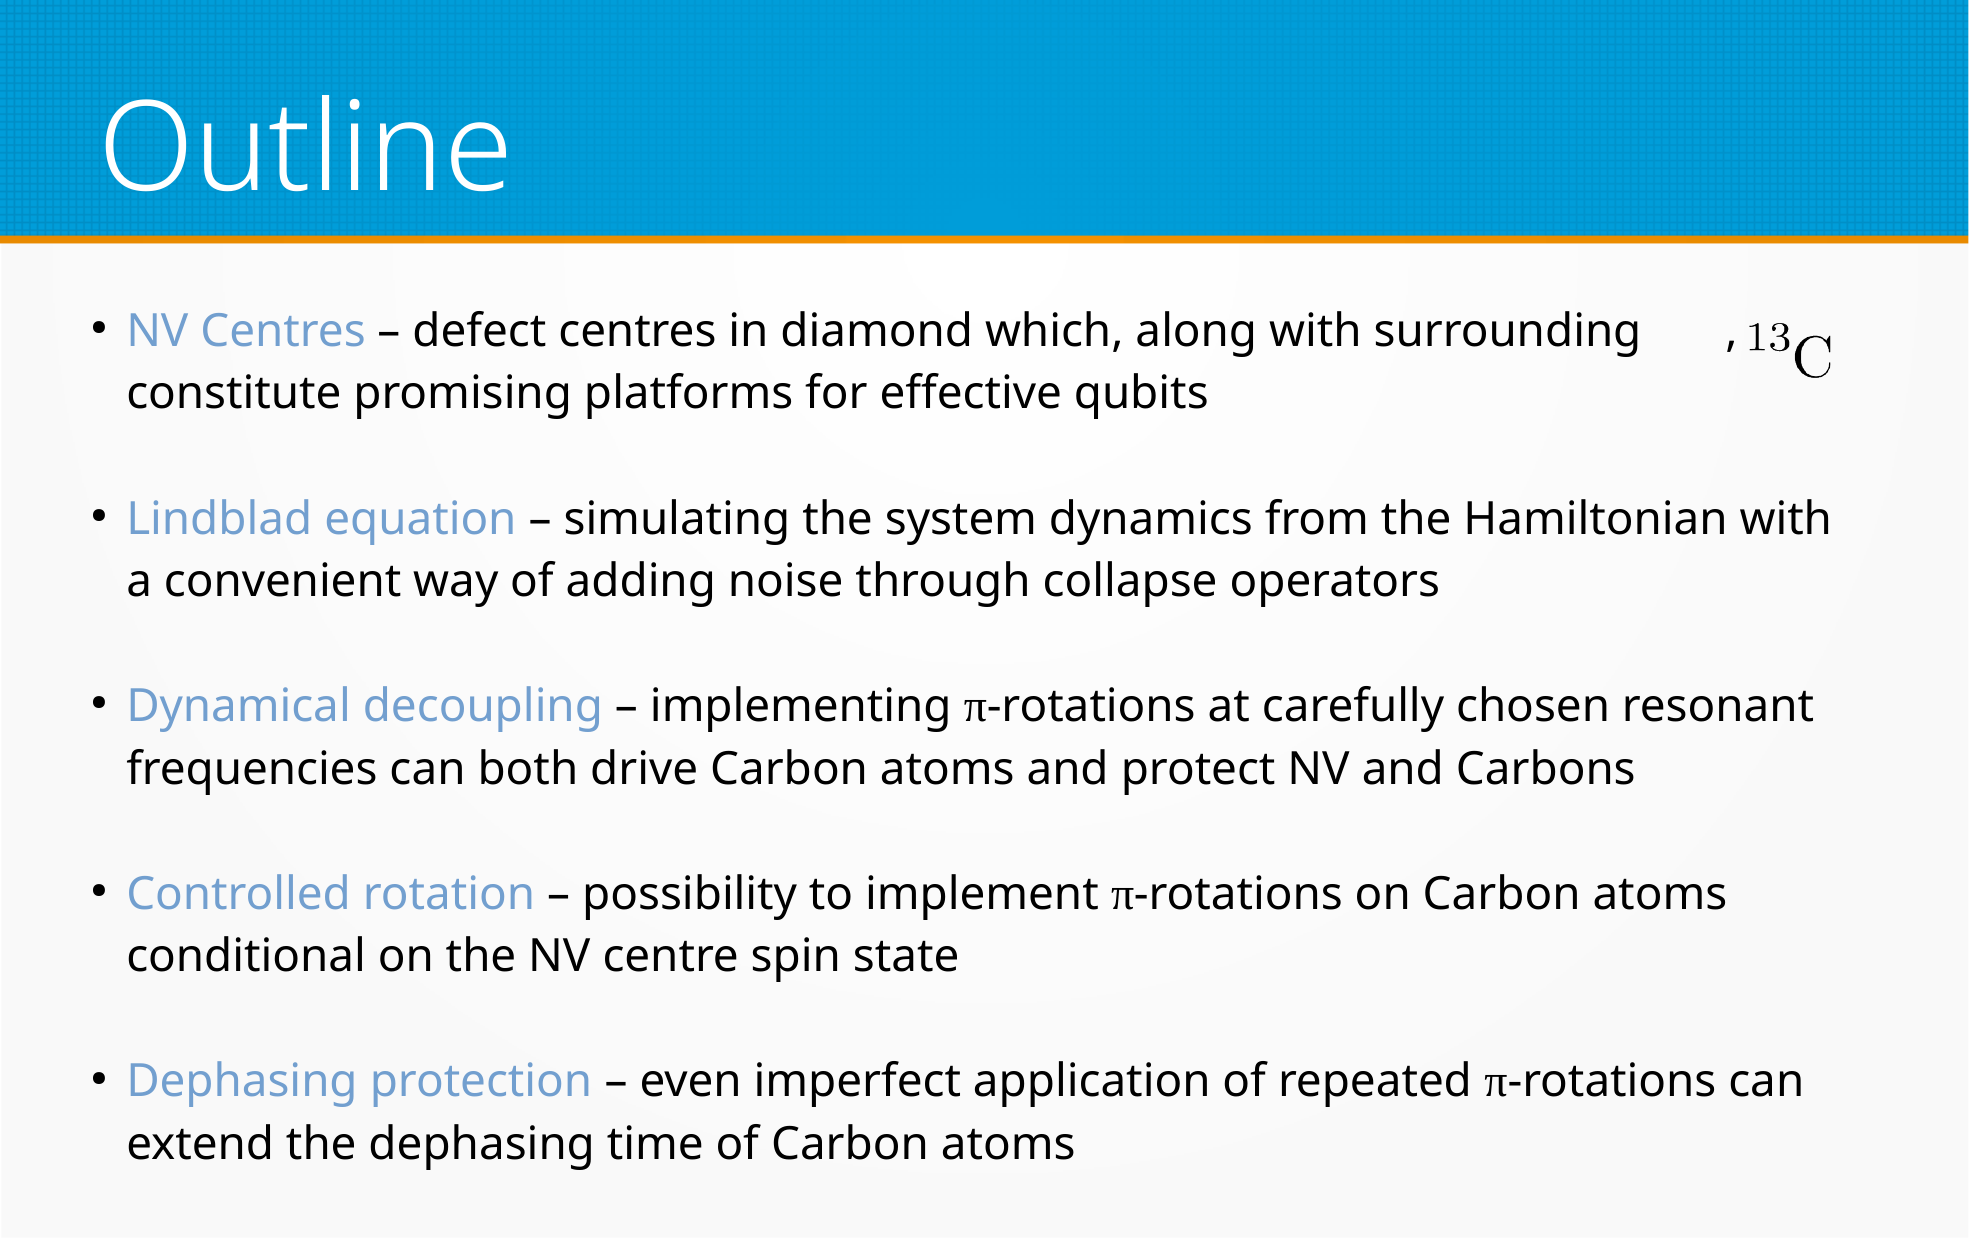

# Outline
NV Centres – defect centres in diamond which, along with surrounding , constitute promising platforms for effective qubits
Lindblad equation – simulating the system dynamics from the Hamiltonian with a convenient way of adding noise through collapse operators
Dynamical decoupling – implementing π-rotations at carefully chosen resonant frequencies can both drive Carbon atoms and protect NV and Carbons
Controlled rotation – possibility to implement π-rotations on Carbon atoms conditional on the NV centre spin state
Dephasing protection – even imperfect application of repeated π-rotations can extend the dephasing time of Carbon atoms